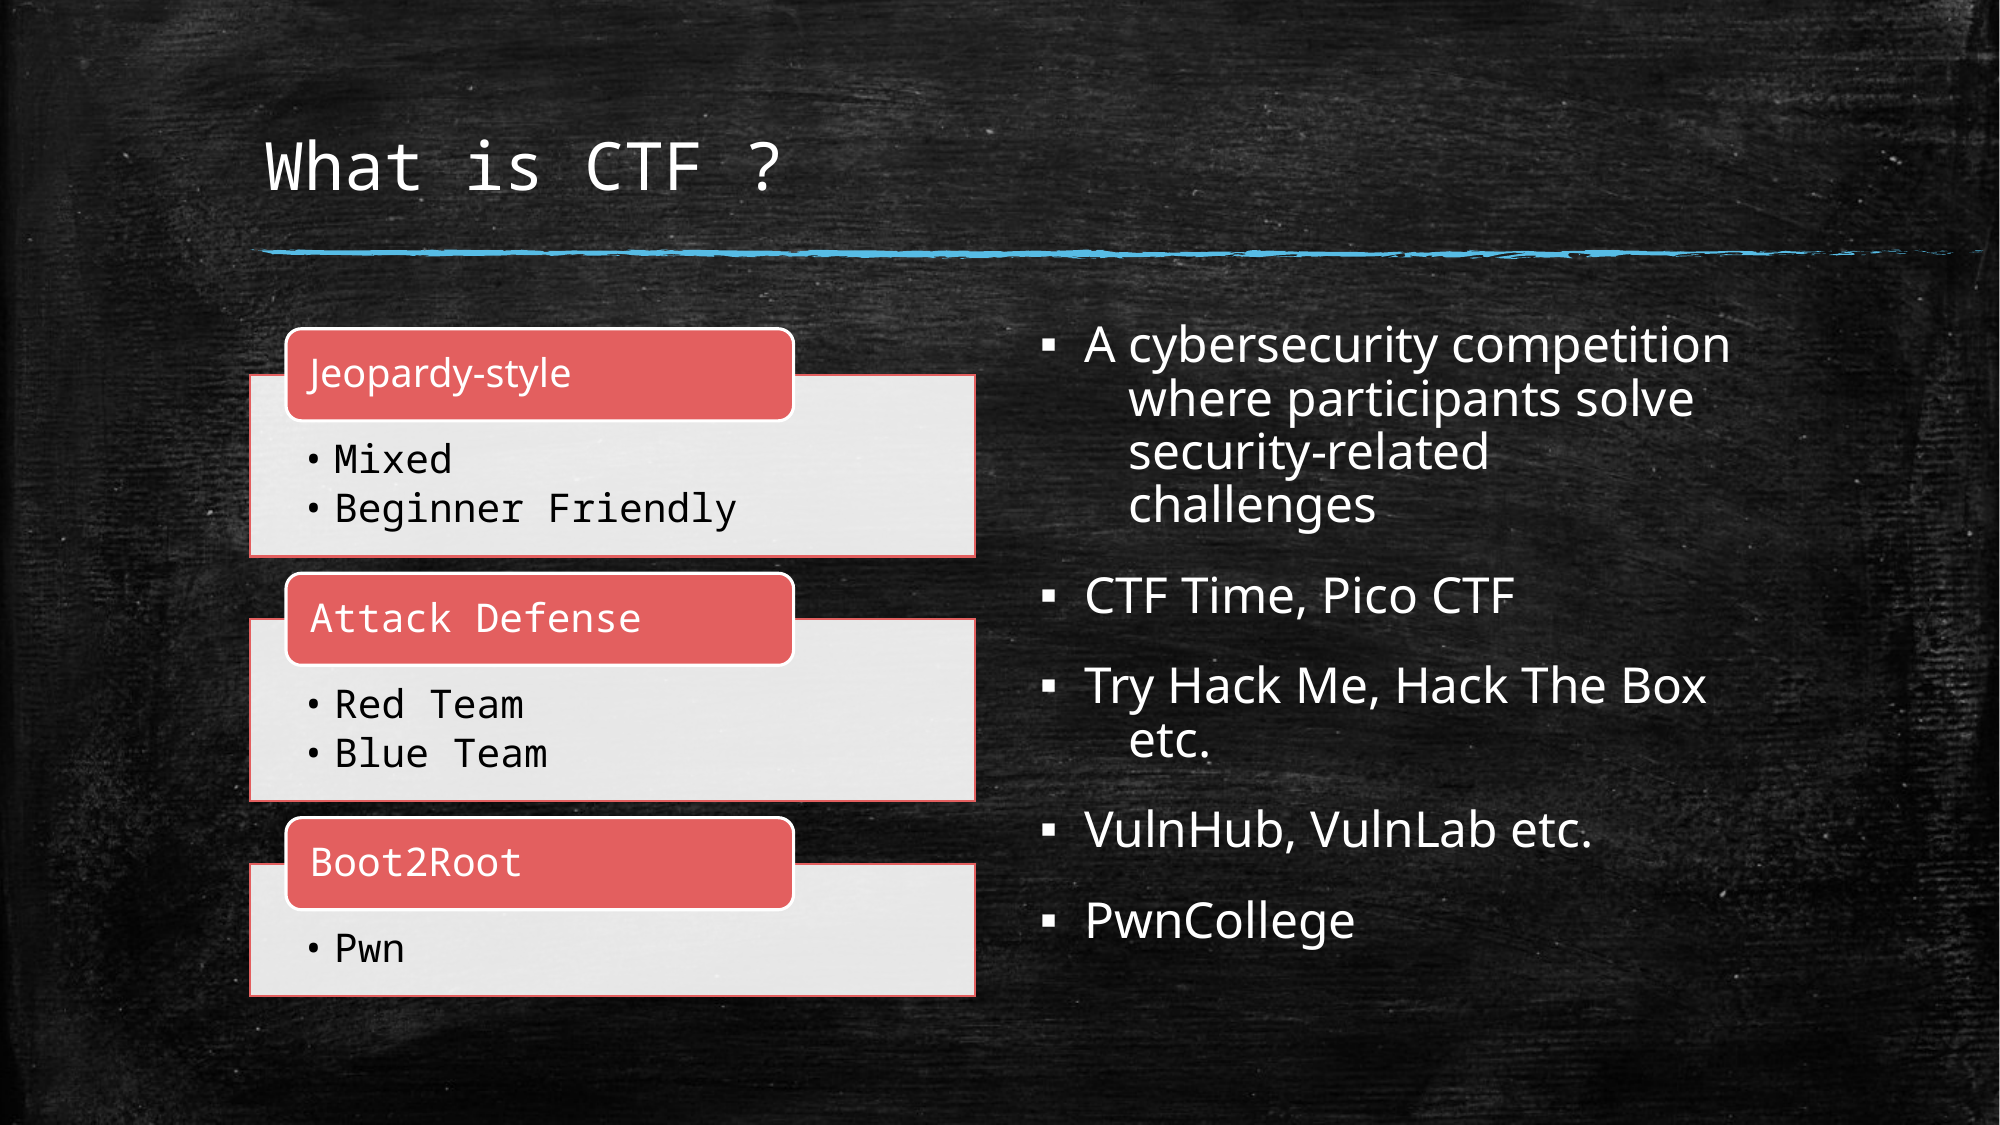

# What is CTF ?
A cybersecurity competition where participants solve security-related challenges
CTF Time, Pico CTF
Try Hack Me, Hack The Box etc.
VulnHub, VulnLab etc.
PwnCollege
Jeopardy-style
Mixed
Beginner Friendly
Attack Defense
Red Team
Blue Team
Boot2Root
Pwn